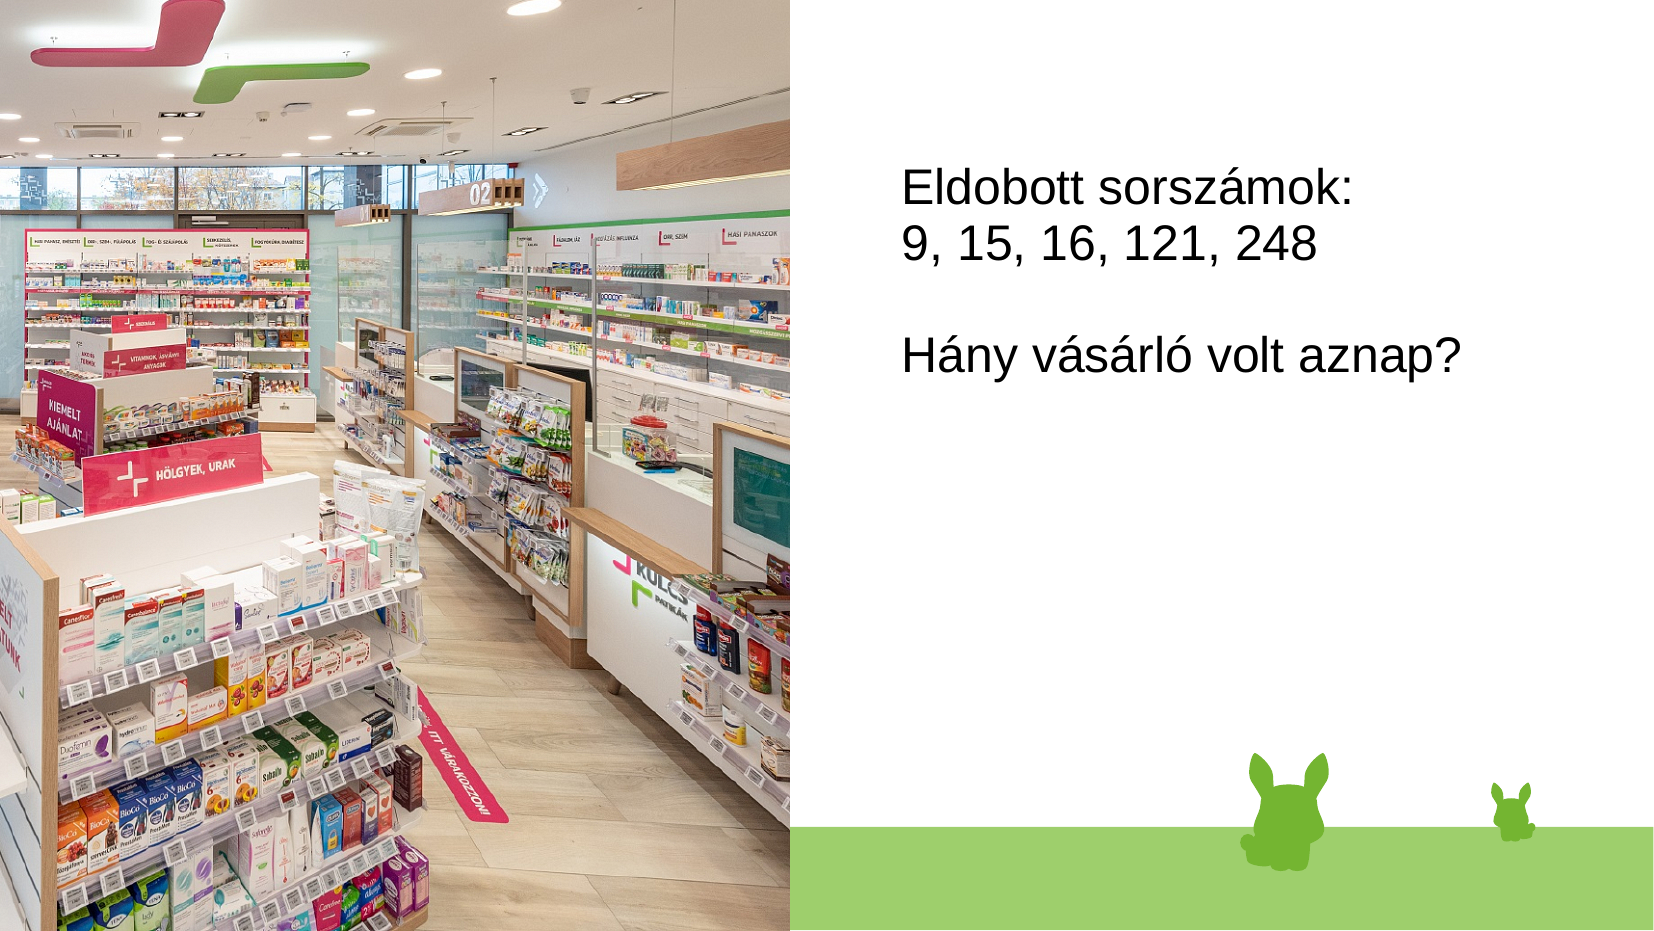

Eldobott sorszámok:
9, 15, 16, 121, 248
Hány vásárló volt aznap?